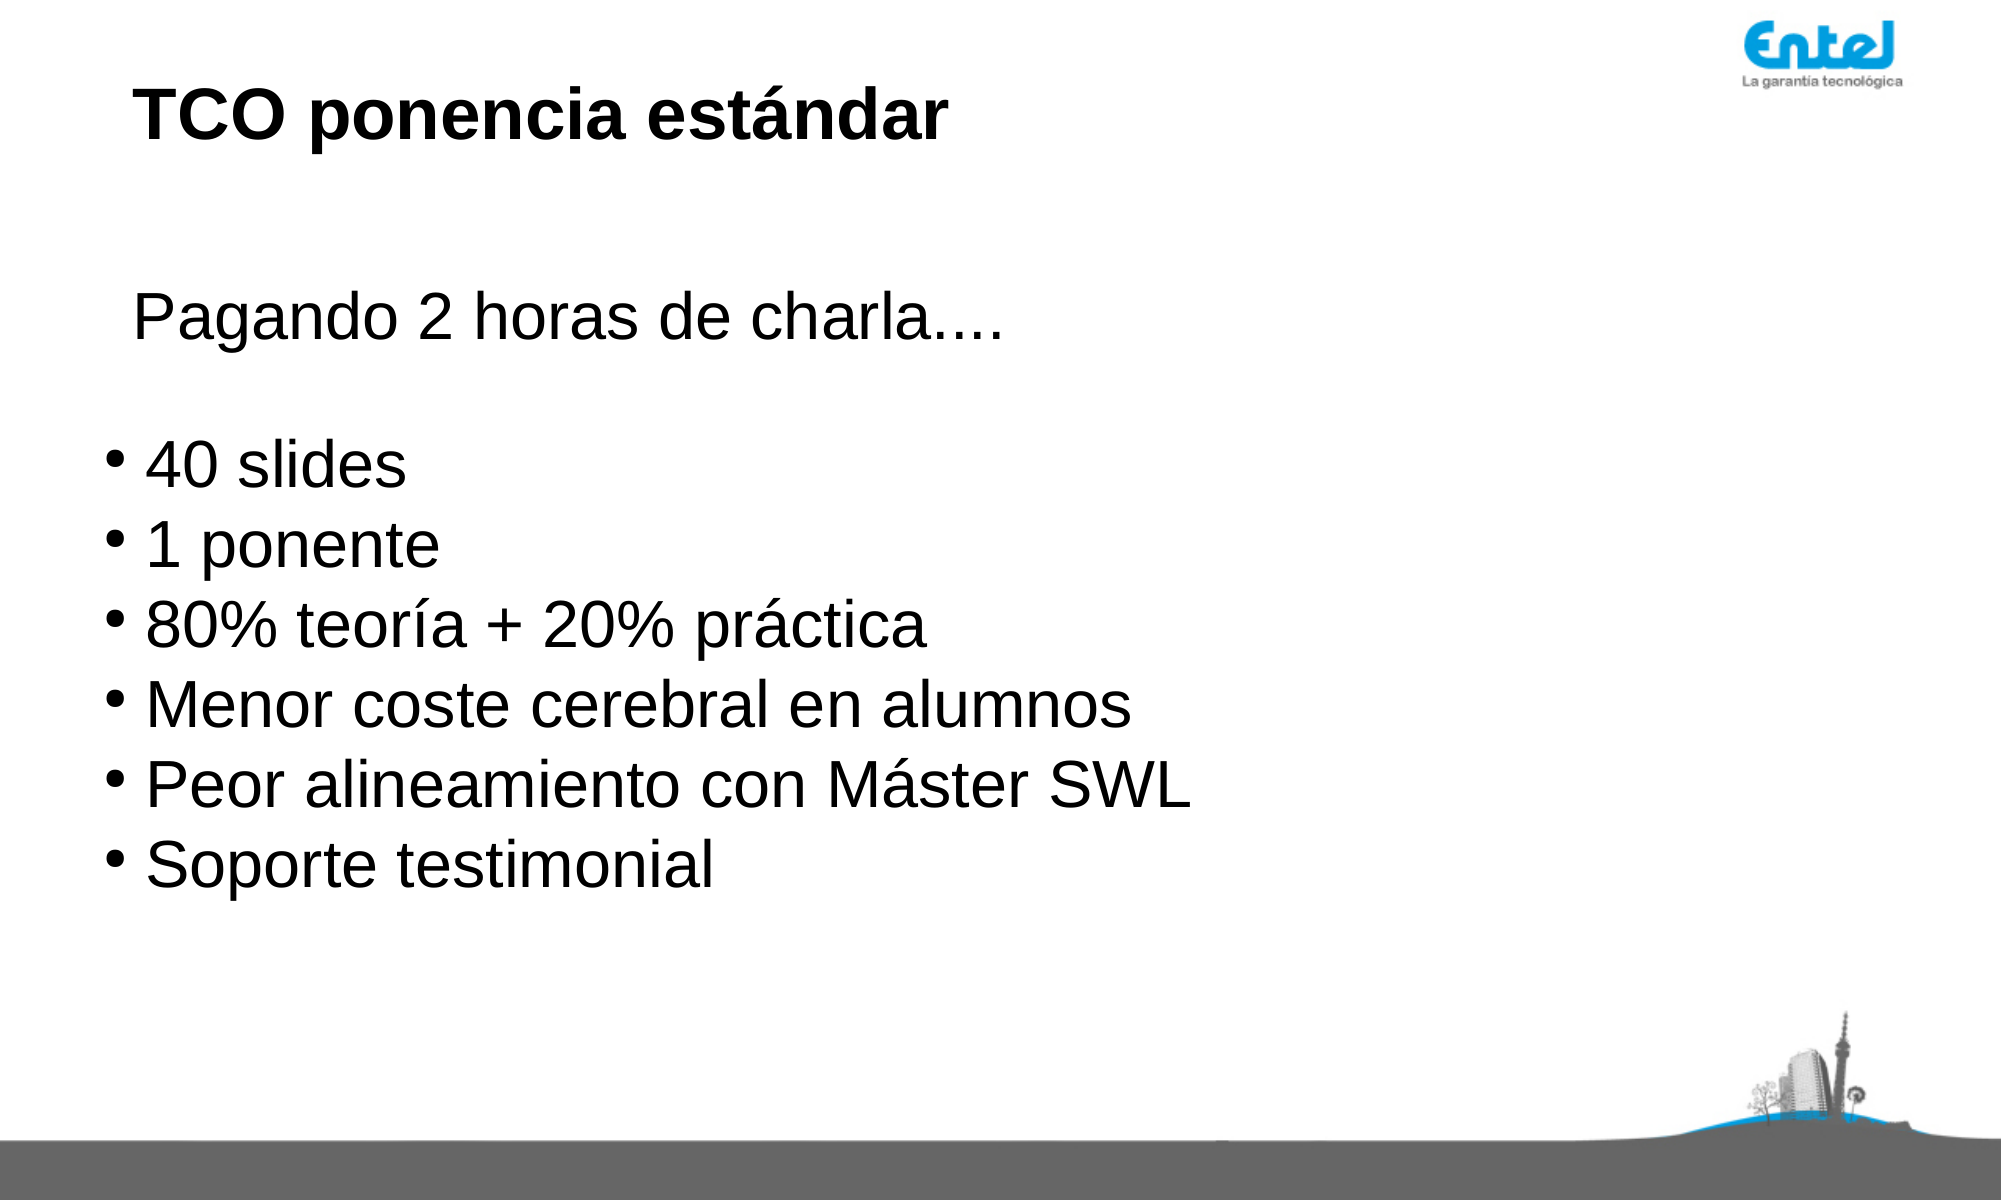

TCO ponencia estándar
Pagando 2 horas de charla....
 40 slides
 1 ponente
 80% teoría + 20% práctica
 Menor coste cerebral en alumnos
 Peor alineamiento con Máster SWL
 Soporte testimonial